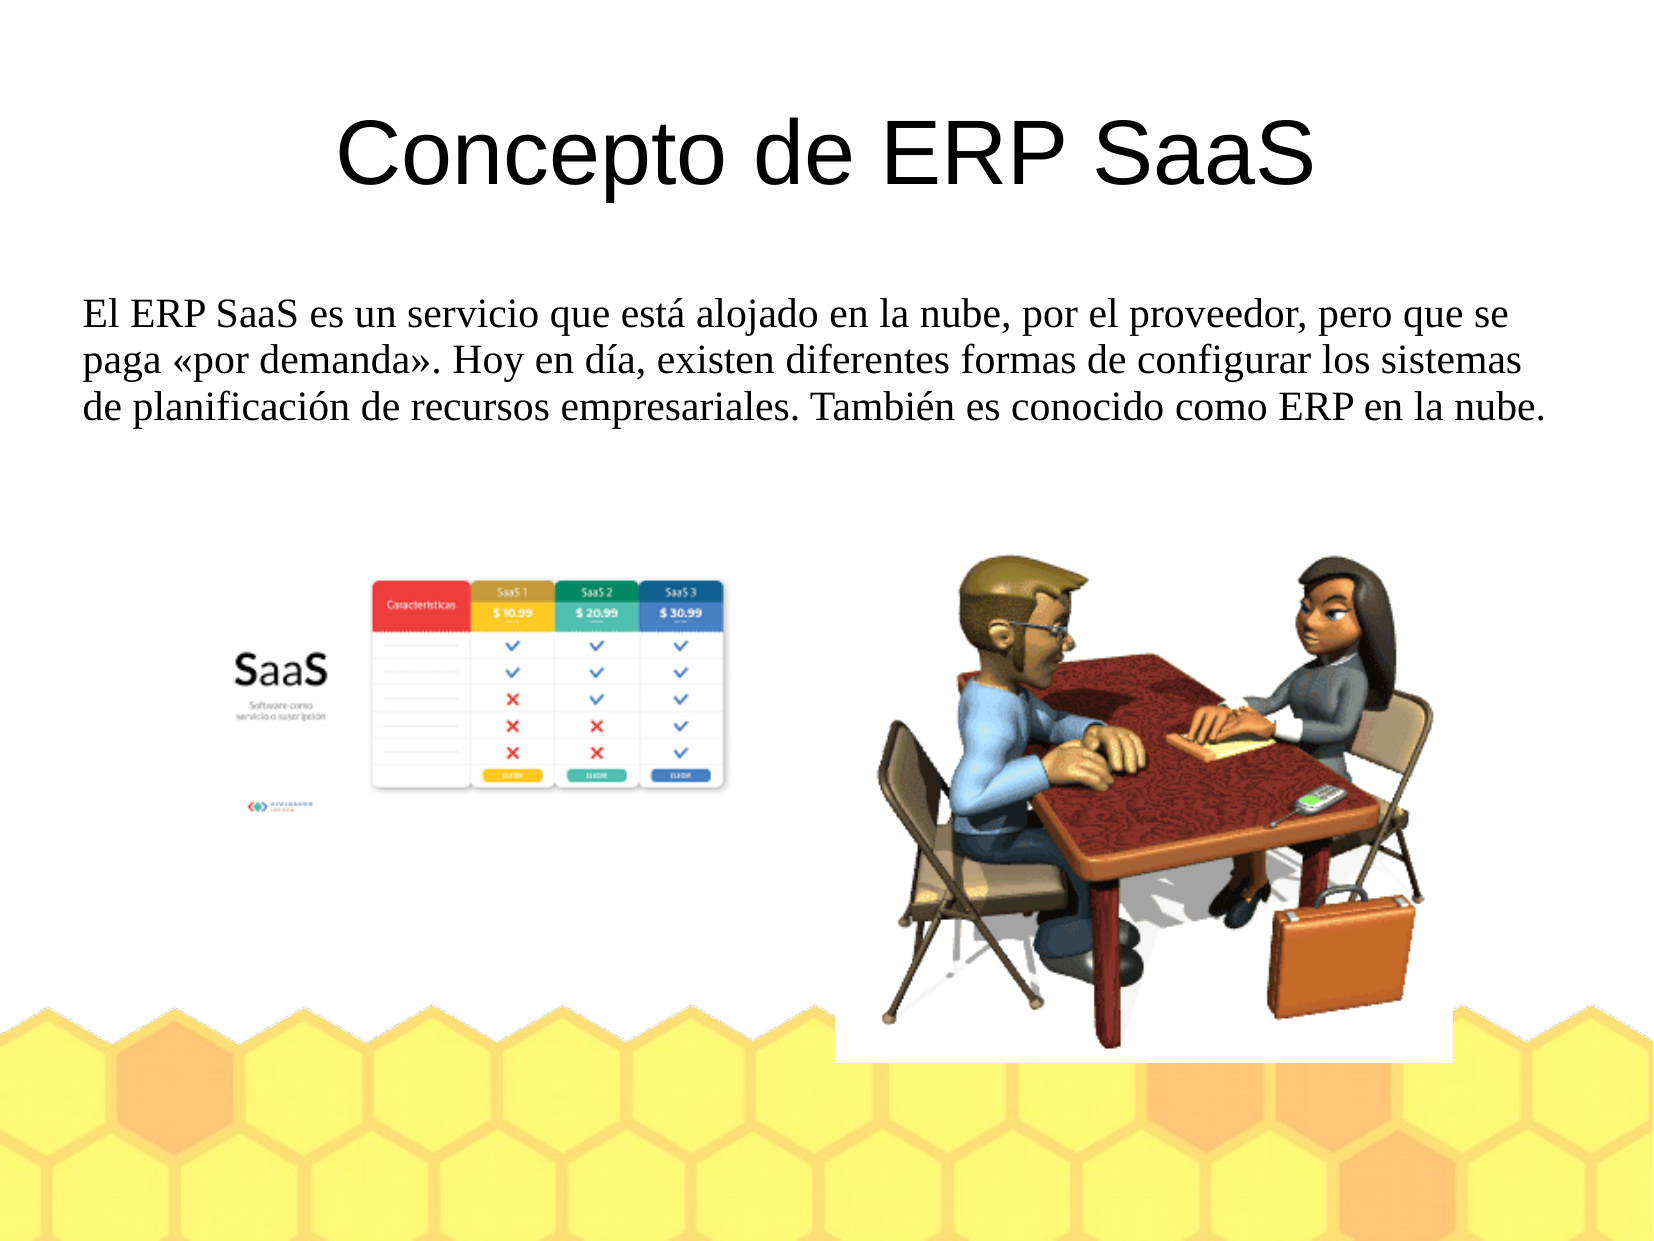

# Concepto de ERP SaaS
El ERP SaaS es un servicio que está alojado en la nube, por el proveedor, pero que se paga «por demanda». Hoy en día, existen diferentes formas de configurar los sistemas de planificación de recursos empresariales. También es conocido como ERP en la nube.